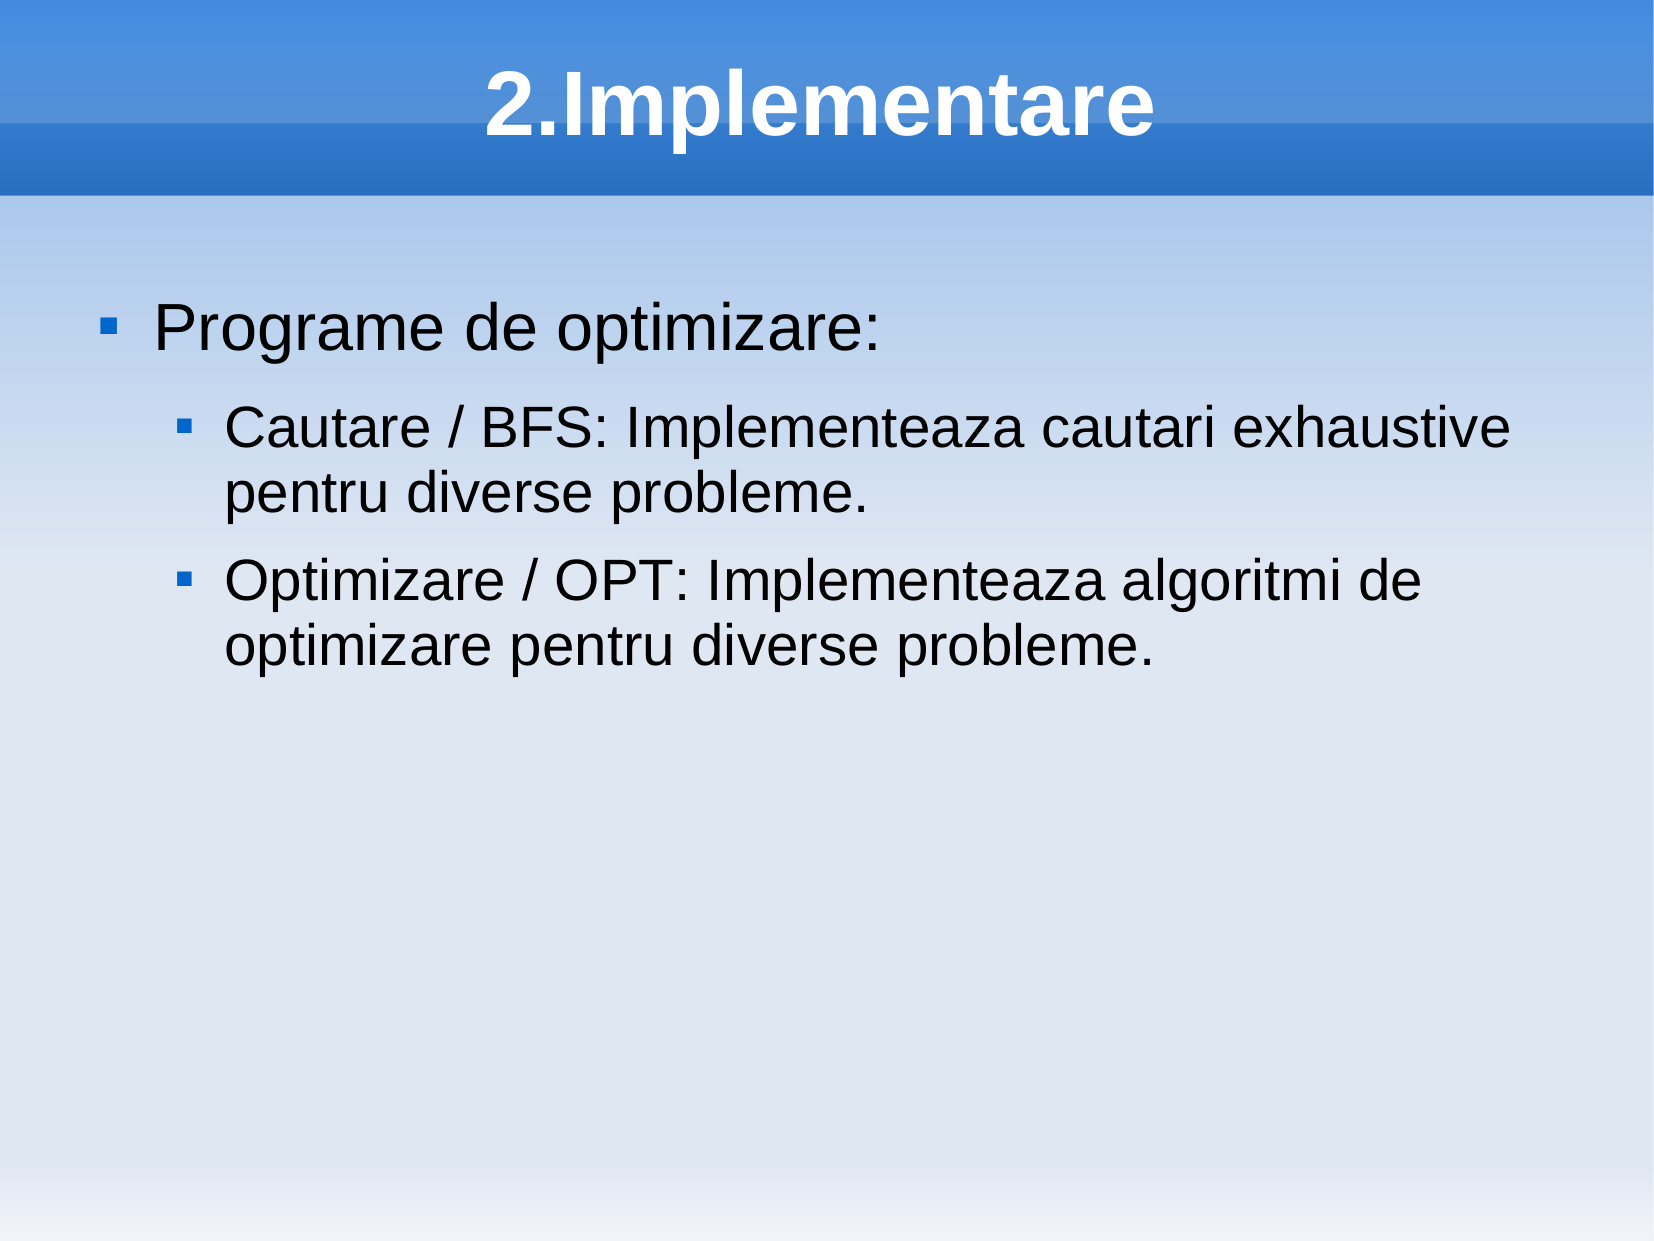

# 2.Implementare
Programe de optimizare:
Cautare / BFS: Implementeaza cautari exhaustive pentru diverse probleme.
Optimizare / OPT: Implementeaza algoritmi de optimizare pentru diverse probleme.